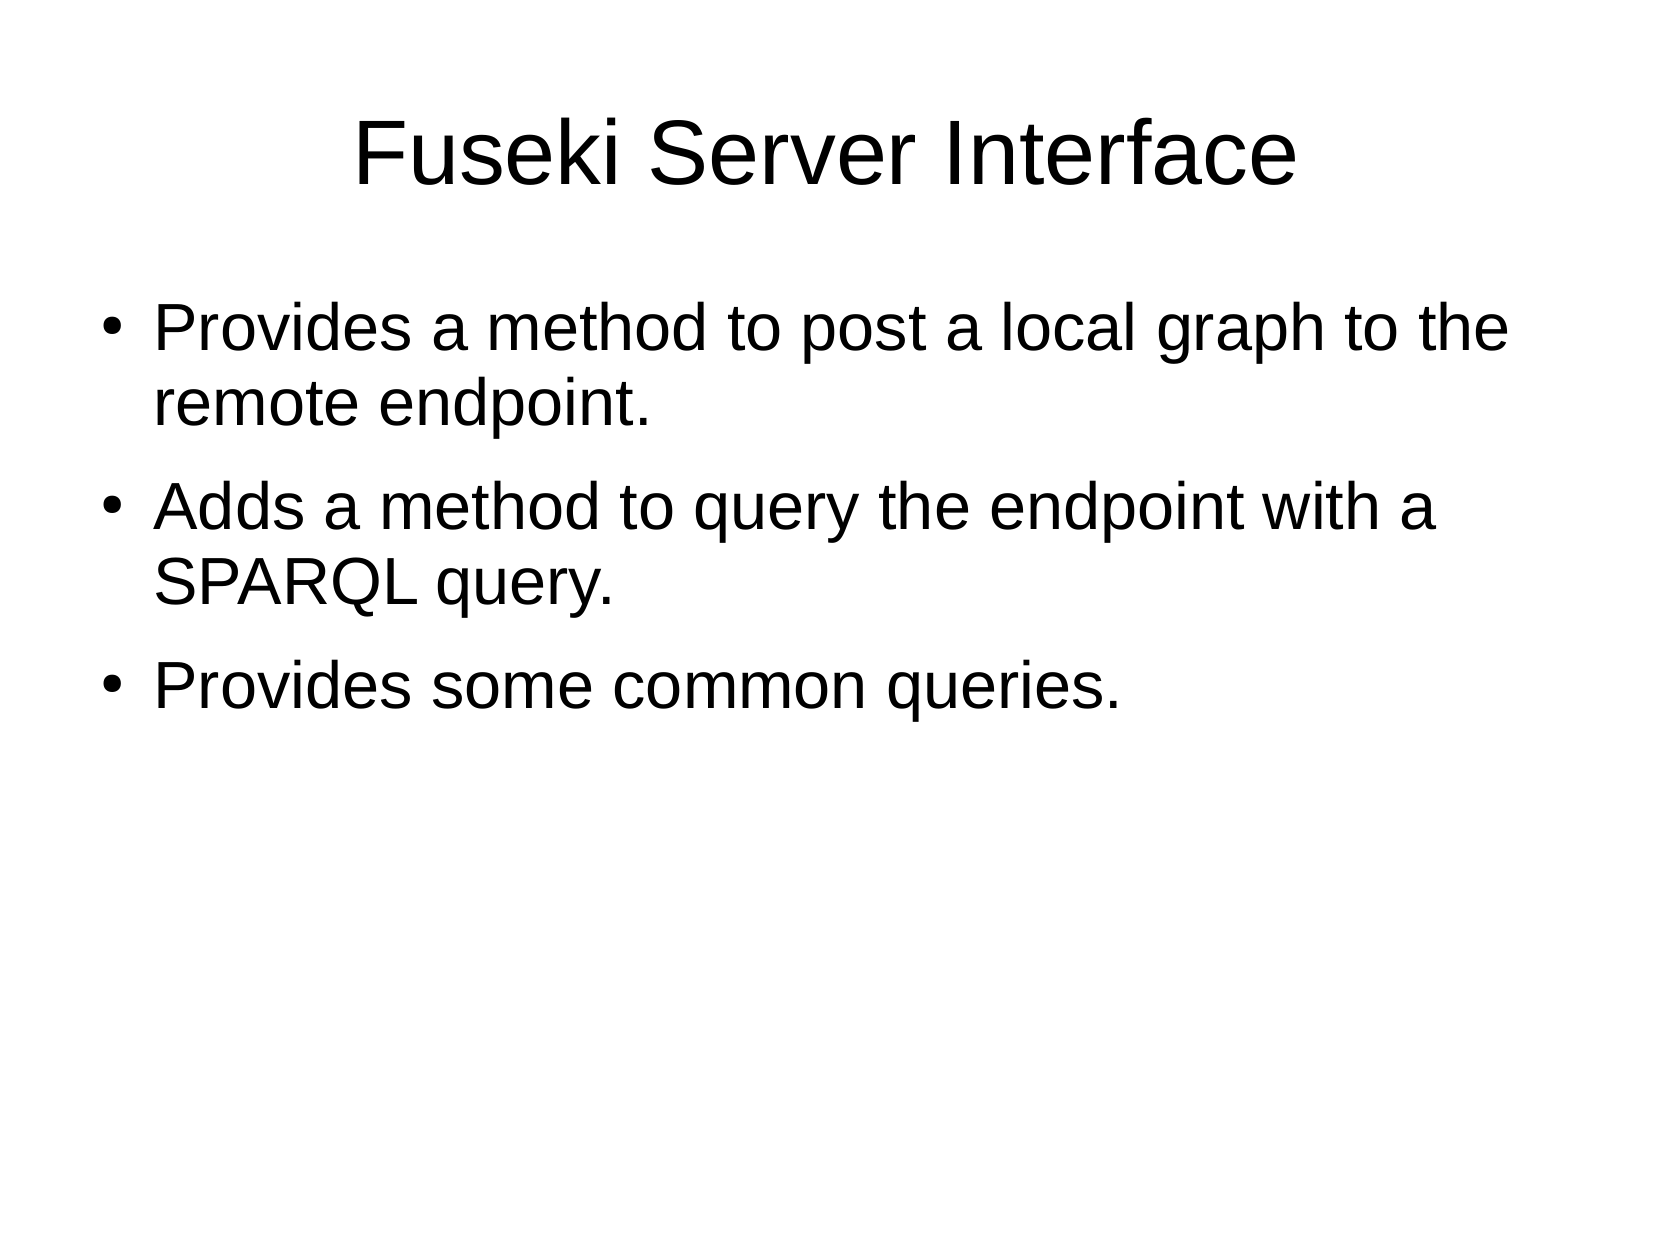

# Fuseki Server Interface
Provides a method to post a local graph to the remote endpoint.
Adds a method to query the endpoint with a SPARQL query.
Provides some common queries.